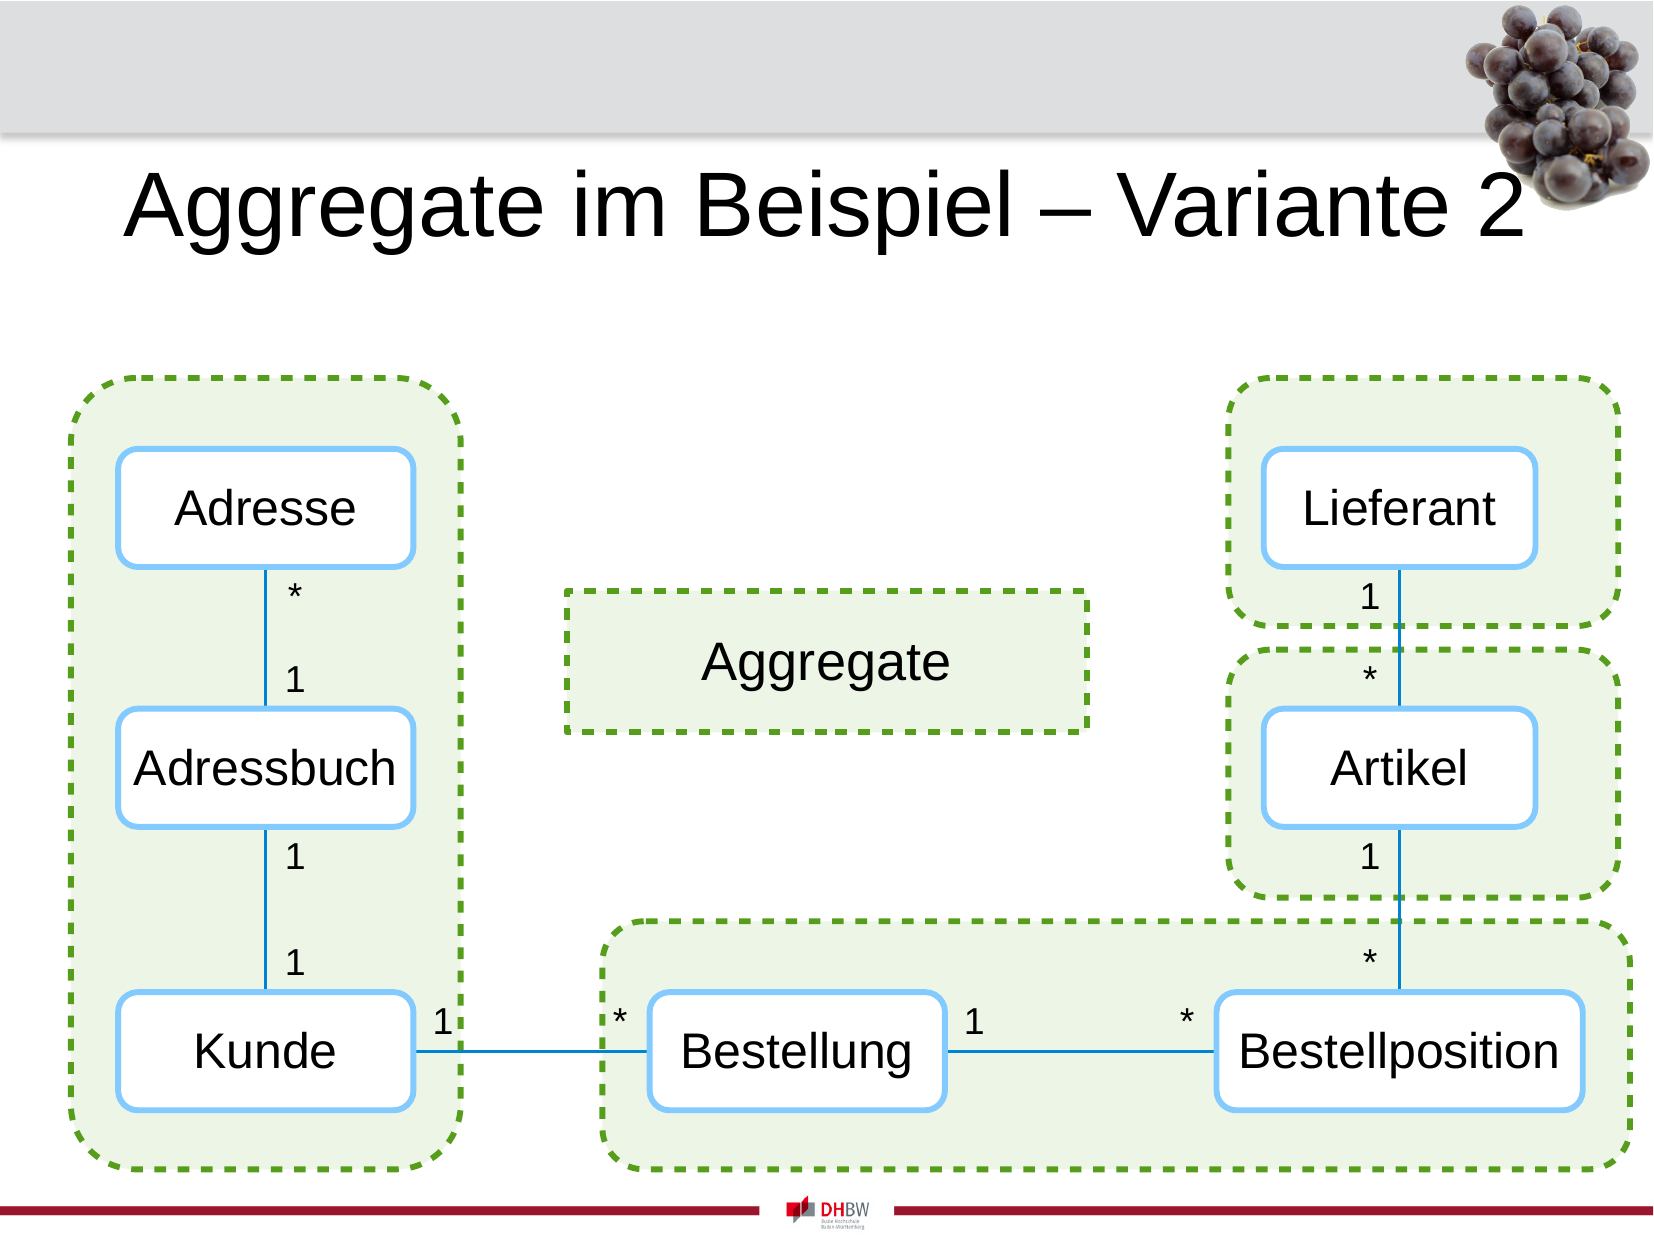

# Aggregate im Beispiel – Variante 2
Adresse
Lieferant
*
1
1
*
Aggregate
Adressbuch
Artikel
1
1
1
*
Kunde
Bestellung
Bestellposition
1
*
1
*